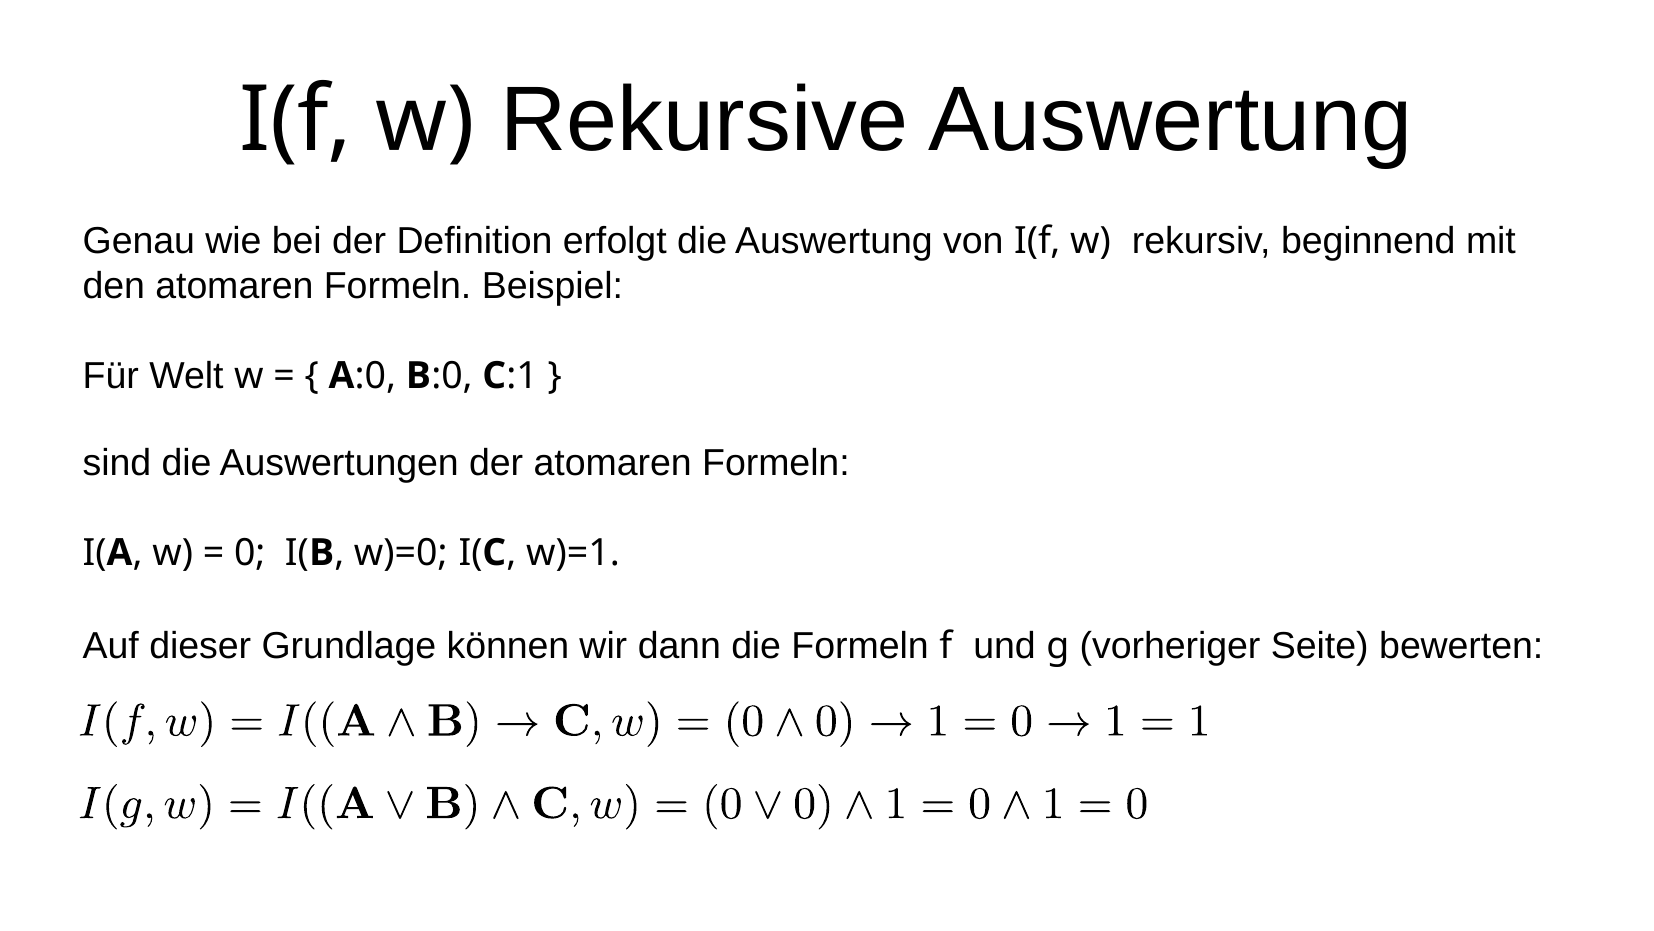

# I(f, w) Rekursive Auswertung
Genau wie bei der Definition erfolgt die Auswertung von I(f, w) rekursiv, beginnend mit den atomaren Formeln. Beispiel:
Für Welt w = { A:0, B:0, C:1 }
sind die Auswertungen der atomaren Formeln:
I(A, w) = 0; I(B, w)=0; I(C, w)=1.
Auf dieser Grundlage können wir dann die Formeln f und g (vorheriger Seite) bewerten: